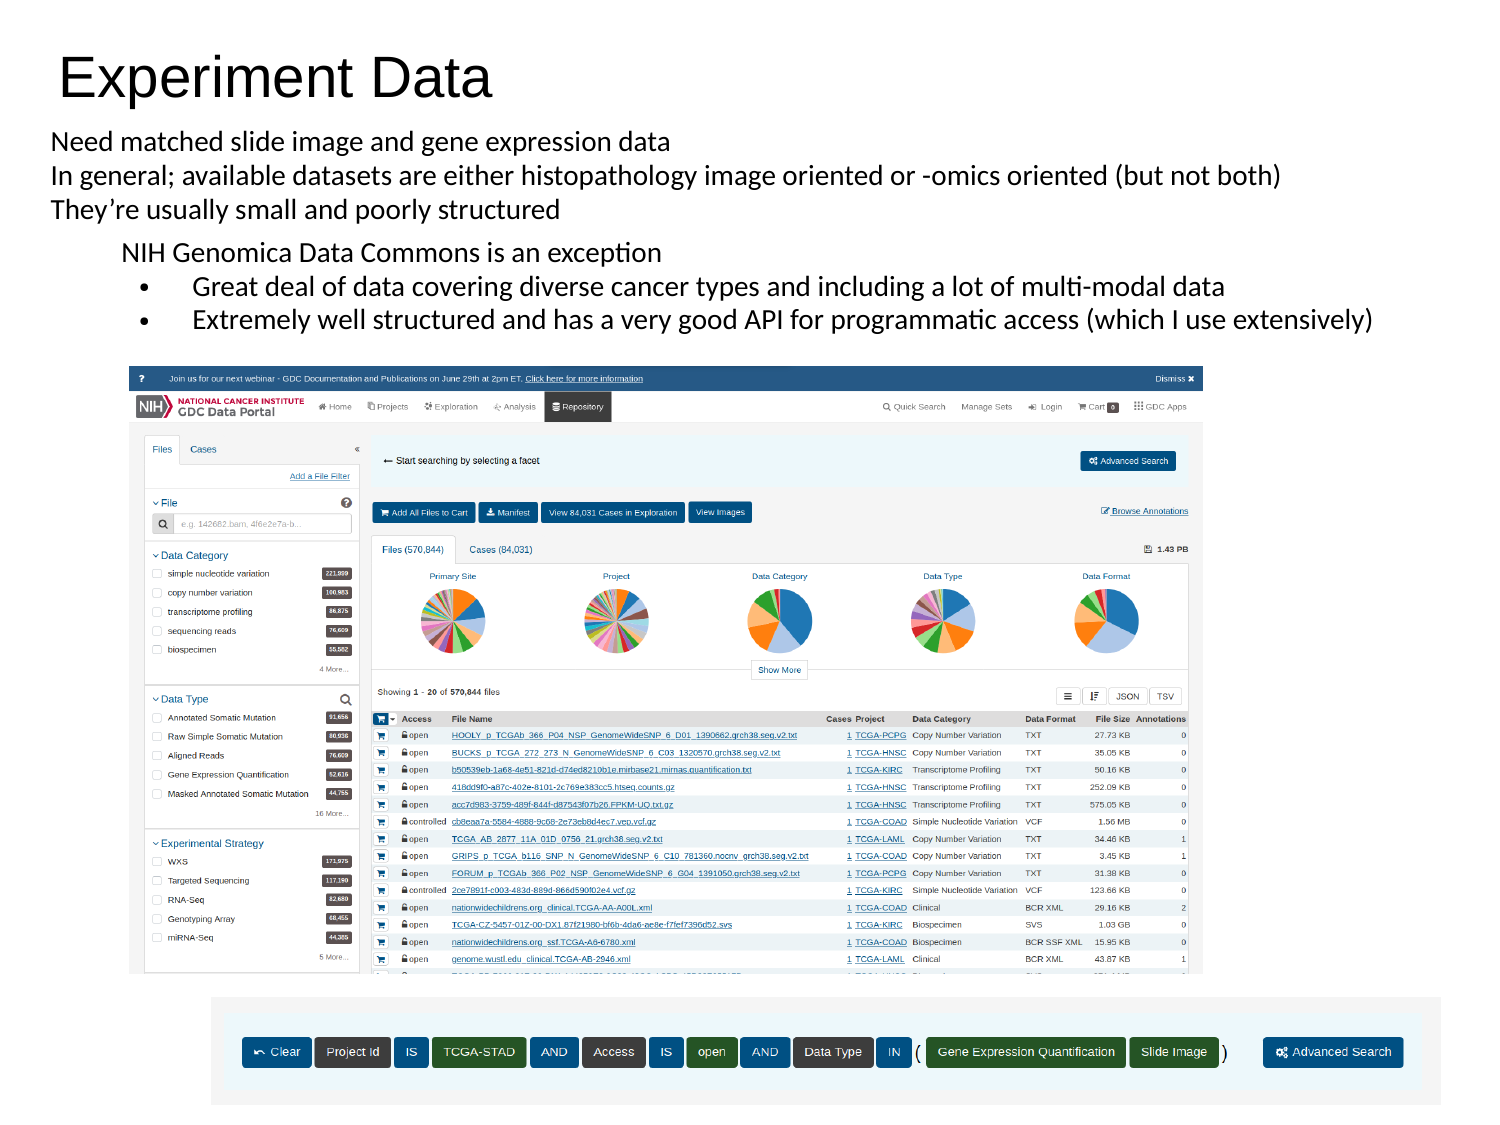

Experiment Data
# Need matched slide image and gene expression data
In general; available datasets are either histopathology image oriented or -omics oriented (but not both)
They’re usually small and poorly structured
NIH Genomica Data Commons is an exception
Great deal of data covering diverse cancer types and including a lot of multi-modal data
Extremely well structured and has a very good API for programmatic access (which I use extensively)